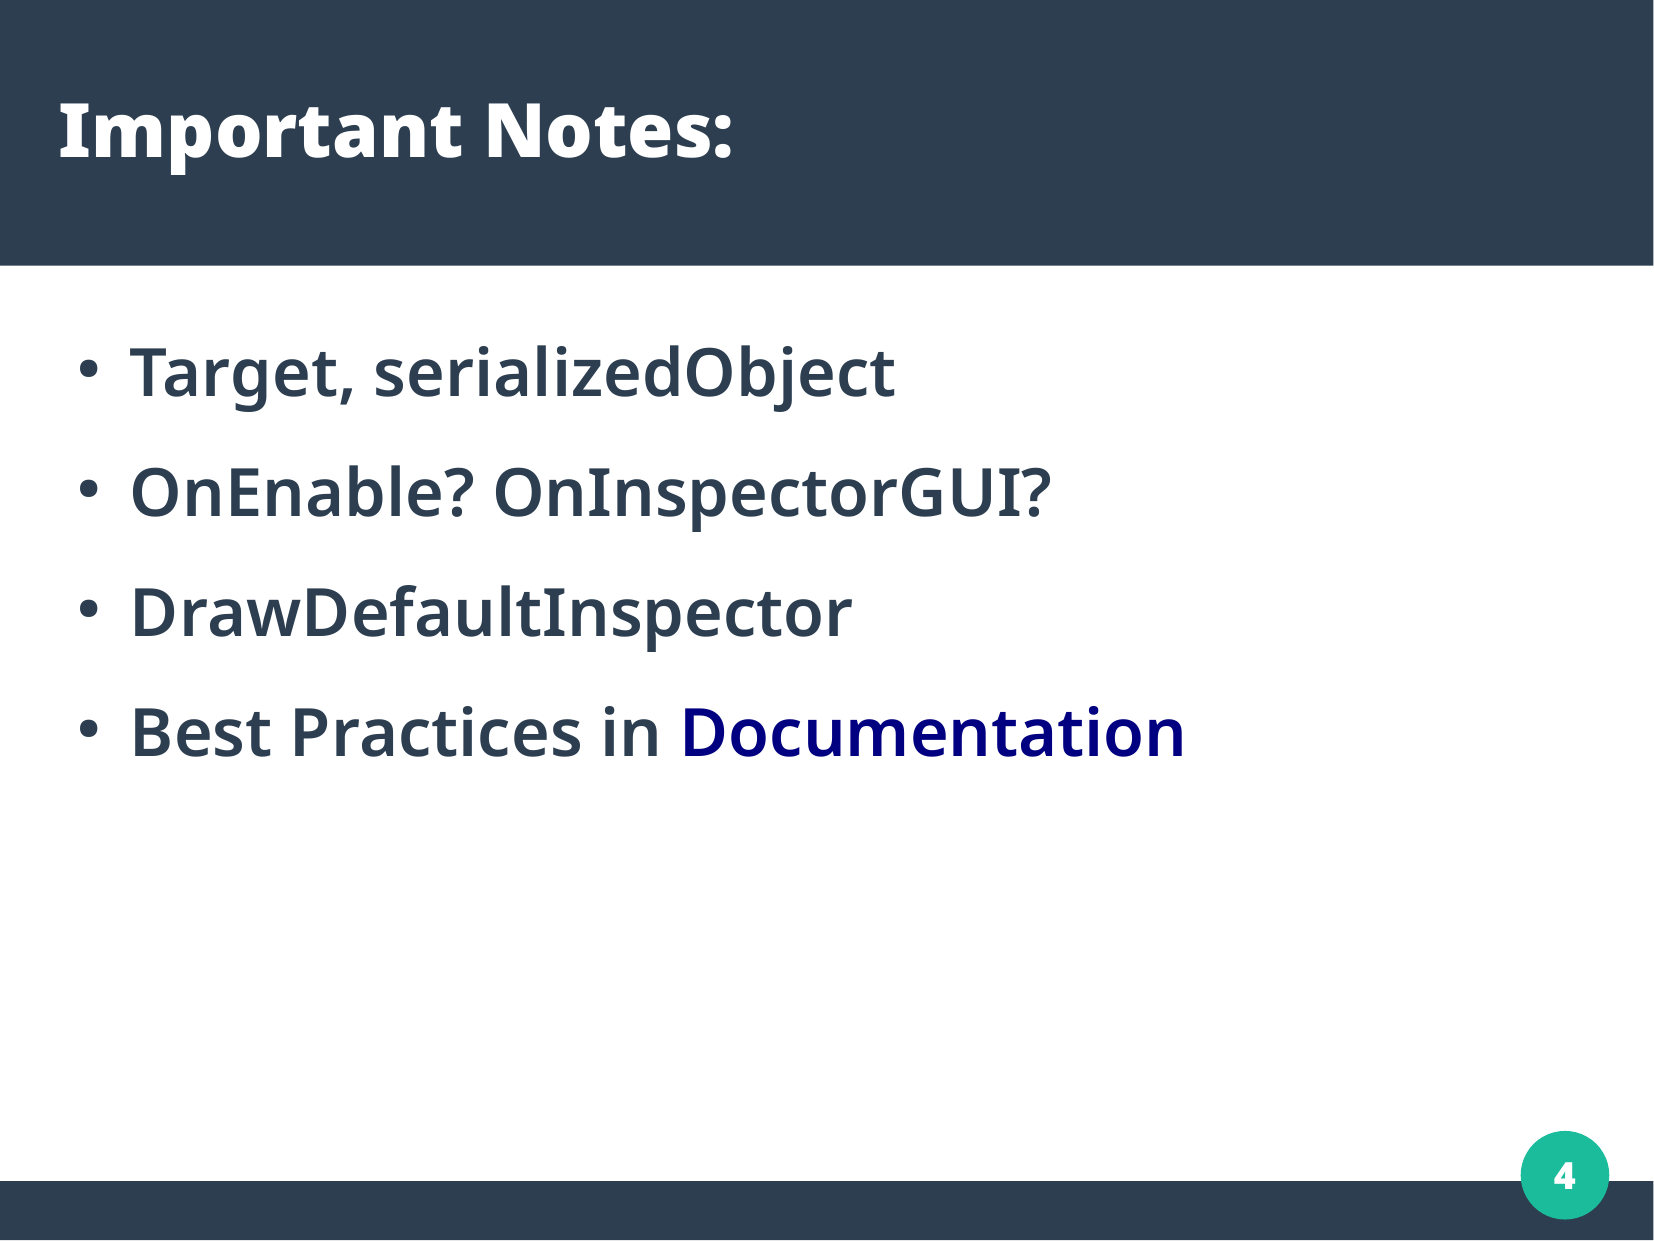

# Important Notes:
Target, serializedObject
OnEnable? OnInspectorGUI?
DrawDefaultInspector
Best Practices in Documentation
4